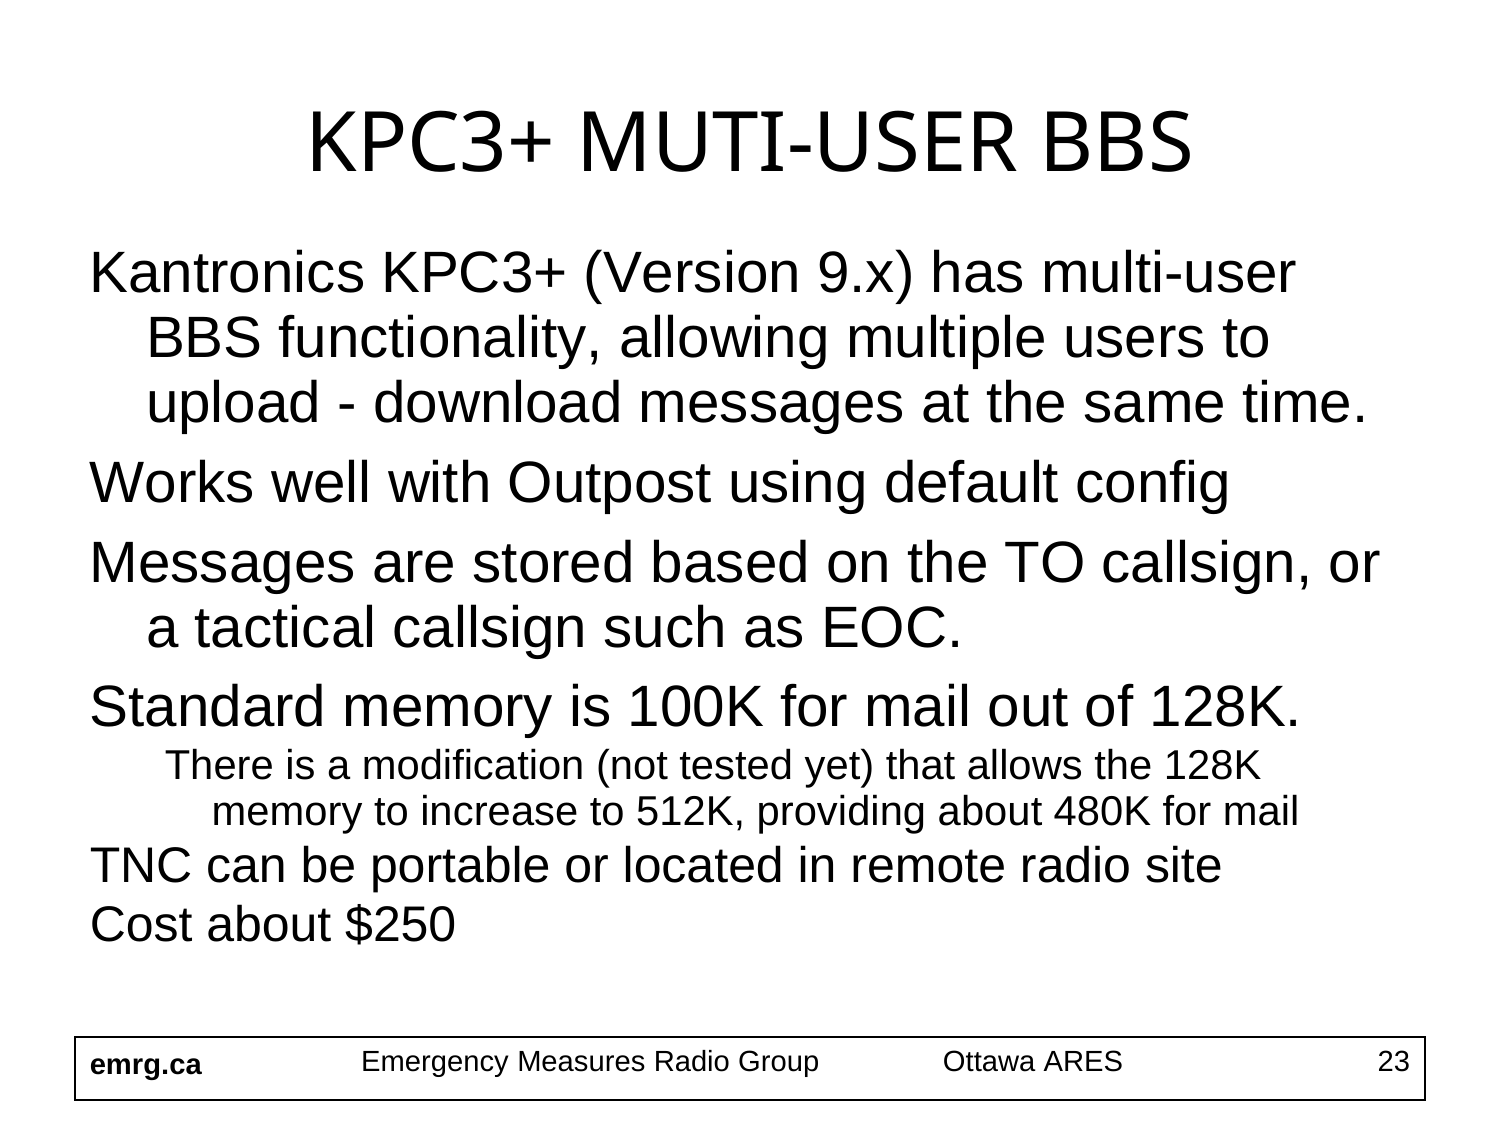

# KPC3+ MUTI-USER BBS
Kantronics KPC3+ (Version 9.x) has multi-user BBS functionality, allowing multiple users to upload - download messages at the same time.
Works well with Outpost using default config
Messages are stored based on the TO callsign, or a tactical callsign such as EOC.
Standard memory is 100K for mail out of 128K.
There is a modification (not tested yet) that allows the 128K memory to increase to 512K, providing about 480K for mail
TNC can be portable or located in remote radio site
Cost about $250
Emergency Measures Radio Group Ottawa ARES
23